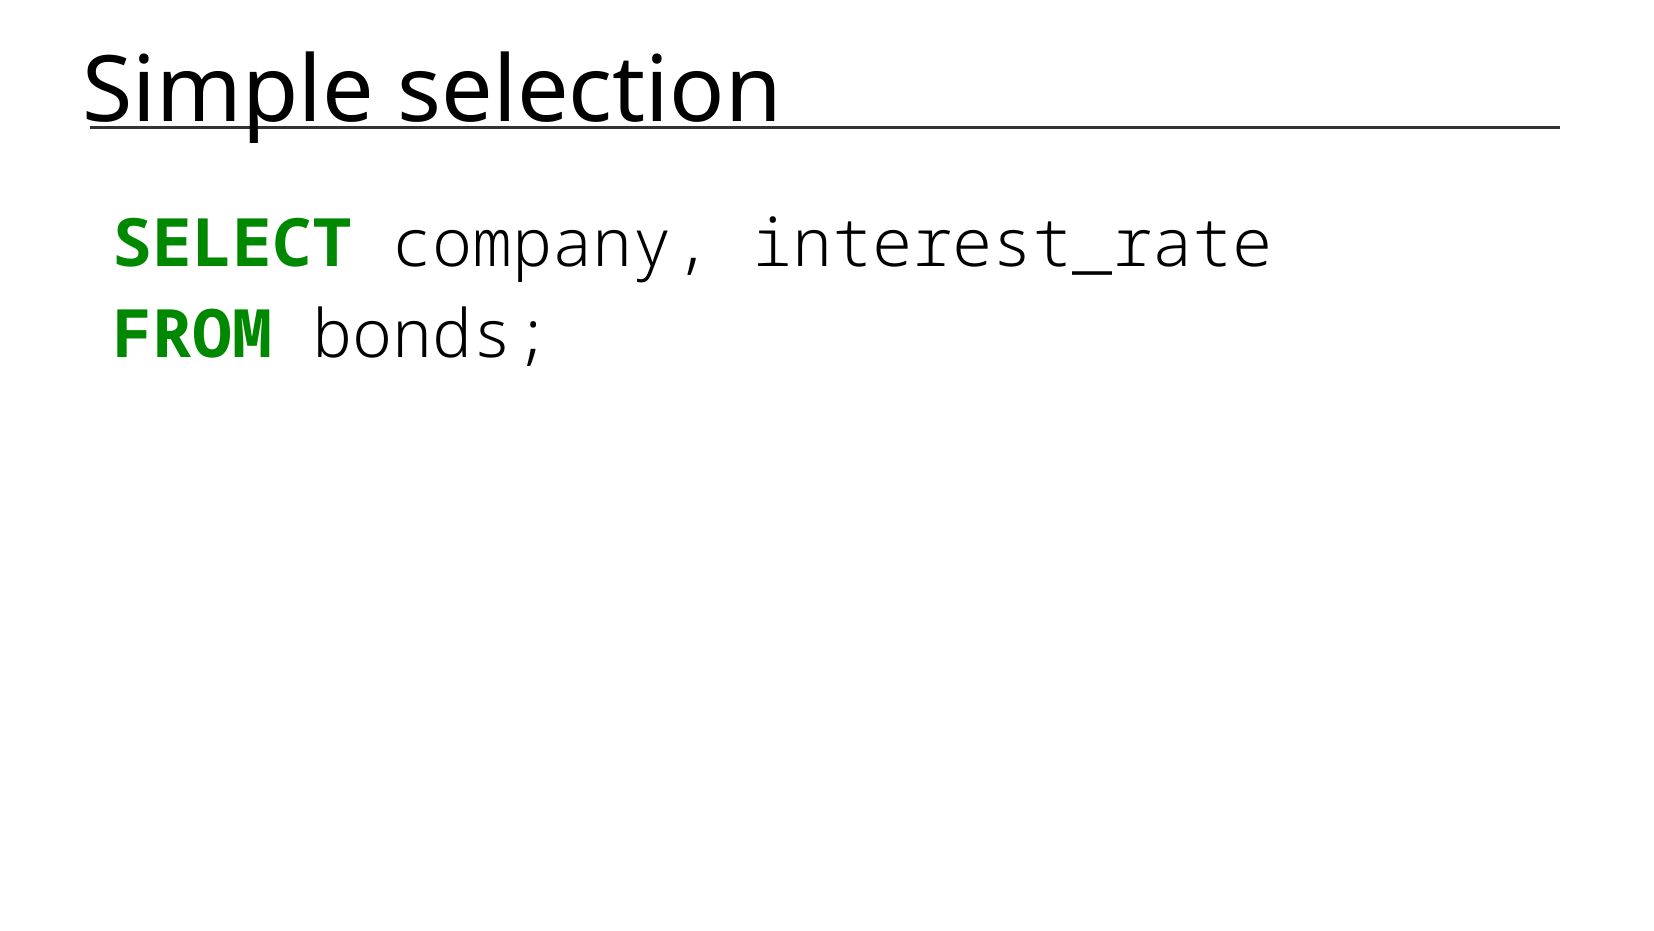

# Simple selection
SELECT company, interest_rate
FROM bonds;